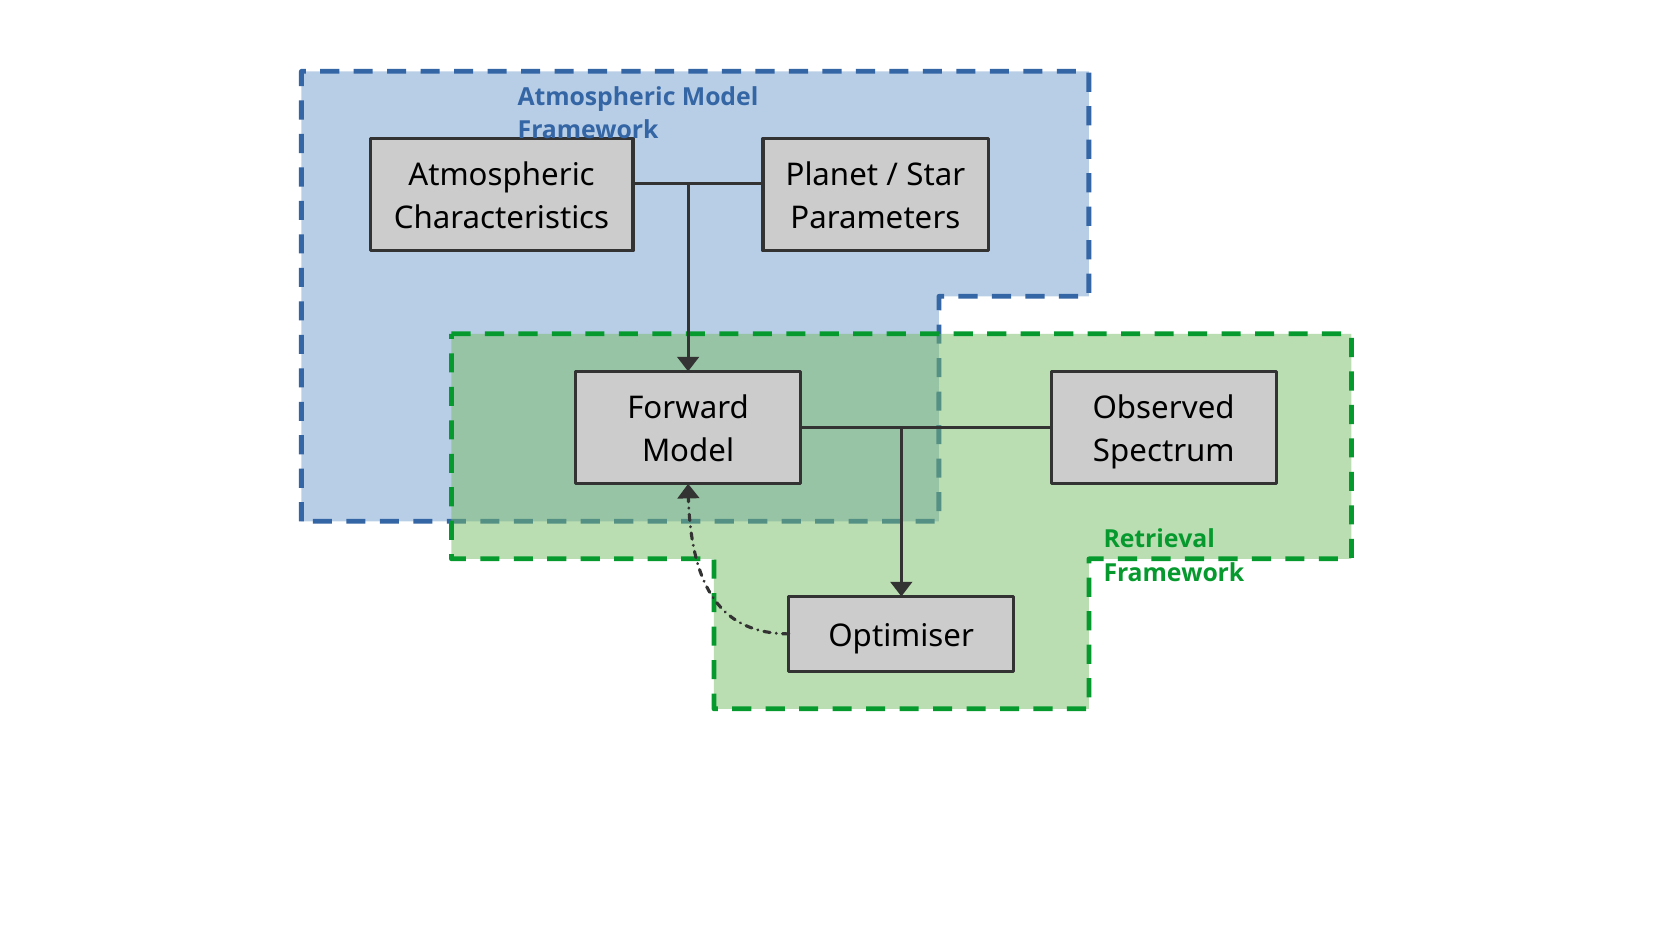

Atmospheric Model Framework
Atmospheric Characteristics
Planet / Star
Parameters
Forward
Model
Observed
Spectrum
Retrieval Framework
Optimiser